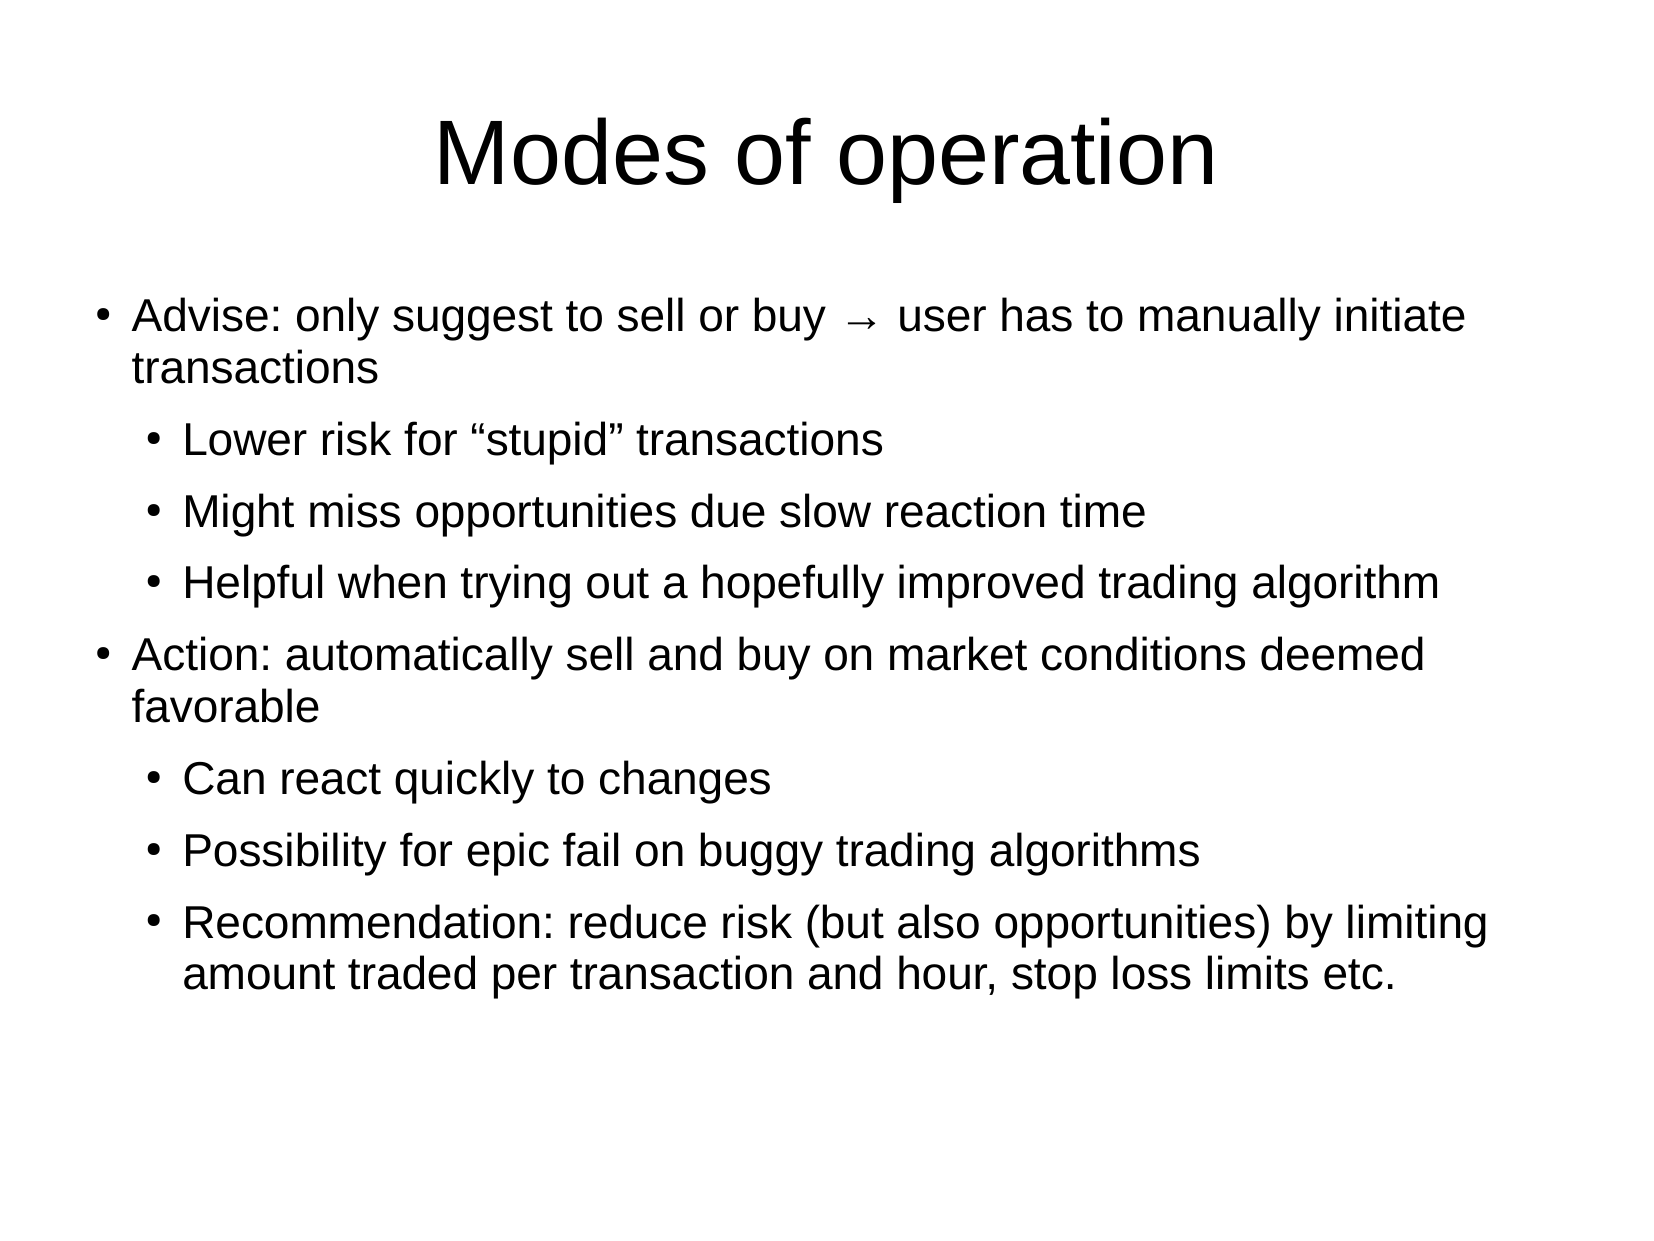

# Modes of operation
Advise: only suggest to sell or buy → user has to manually initiate transactions
Lower risk for “stupid” transactions
Might miss opportunities due slow reaction time
Helpful when trying out a hopefully improved trading algorithm
Action: automatically sell and buy on market conditions deemed favorable
Can react quickly to changes
Possibility for epic fail on buggy trading algorithms
Recommendation: reduce risk (but also opportunities) by limiting amount traded per transaction and hour, stop loss limits etc.